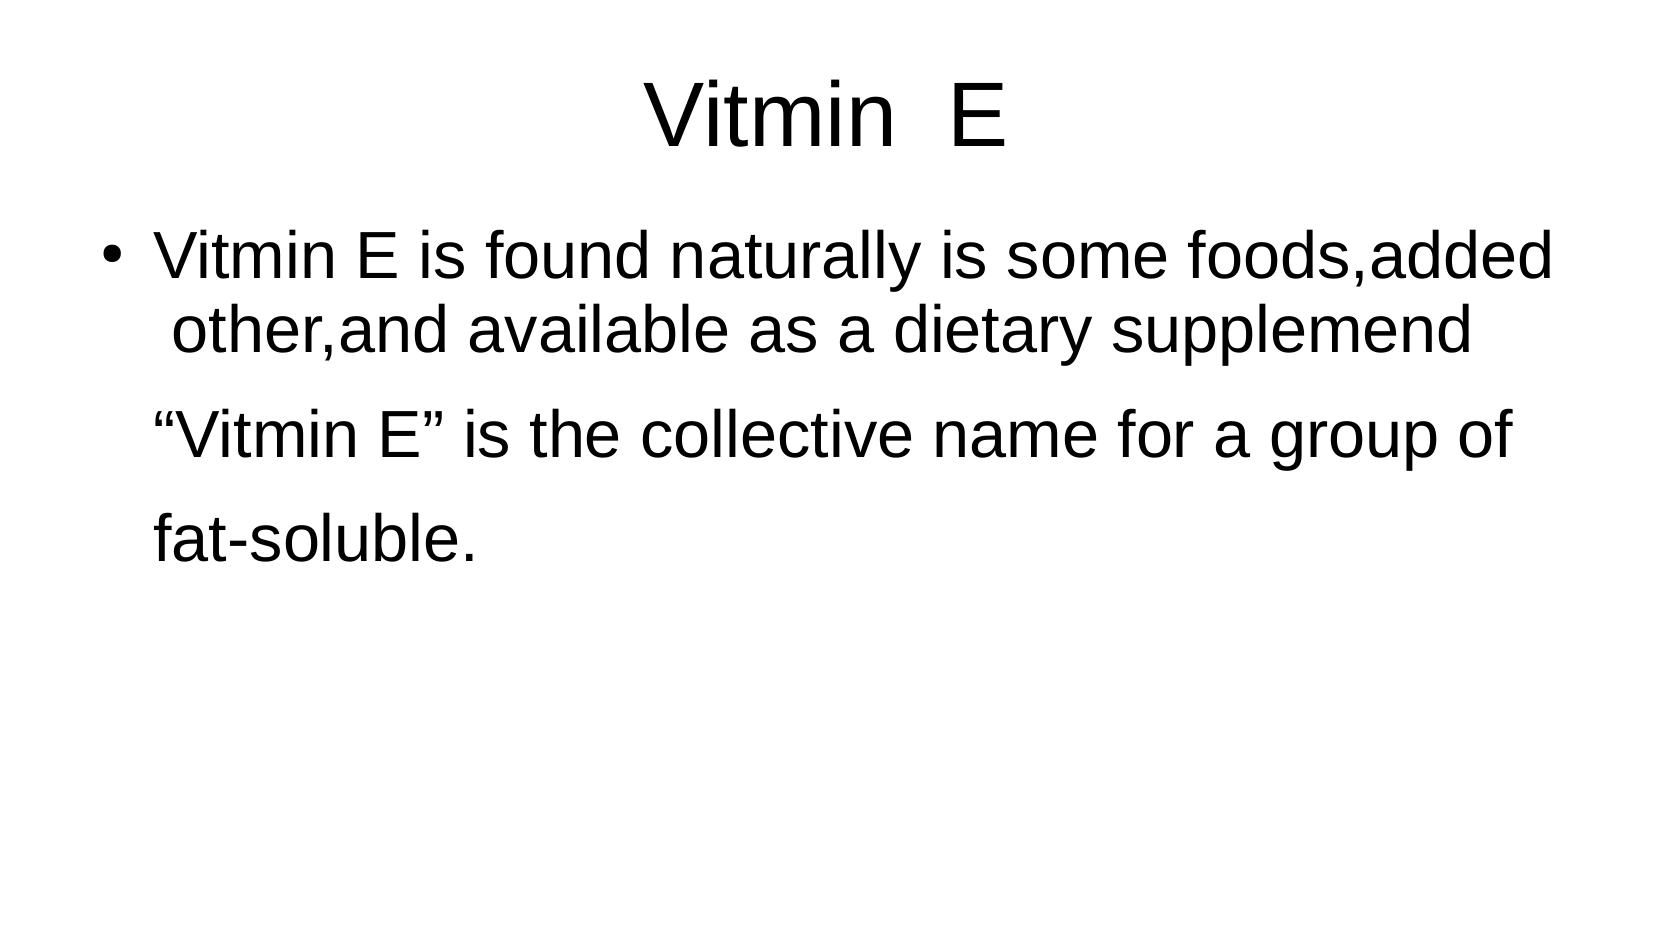

# Vitmin E
Vitmin E is found naturally is some foods,added other,and available as a dietary supplemend
“Vitmin E” is the collective name for a group of
fat-soluble.